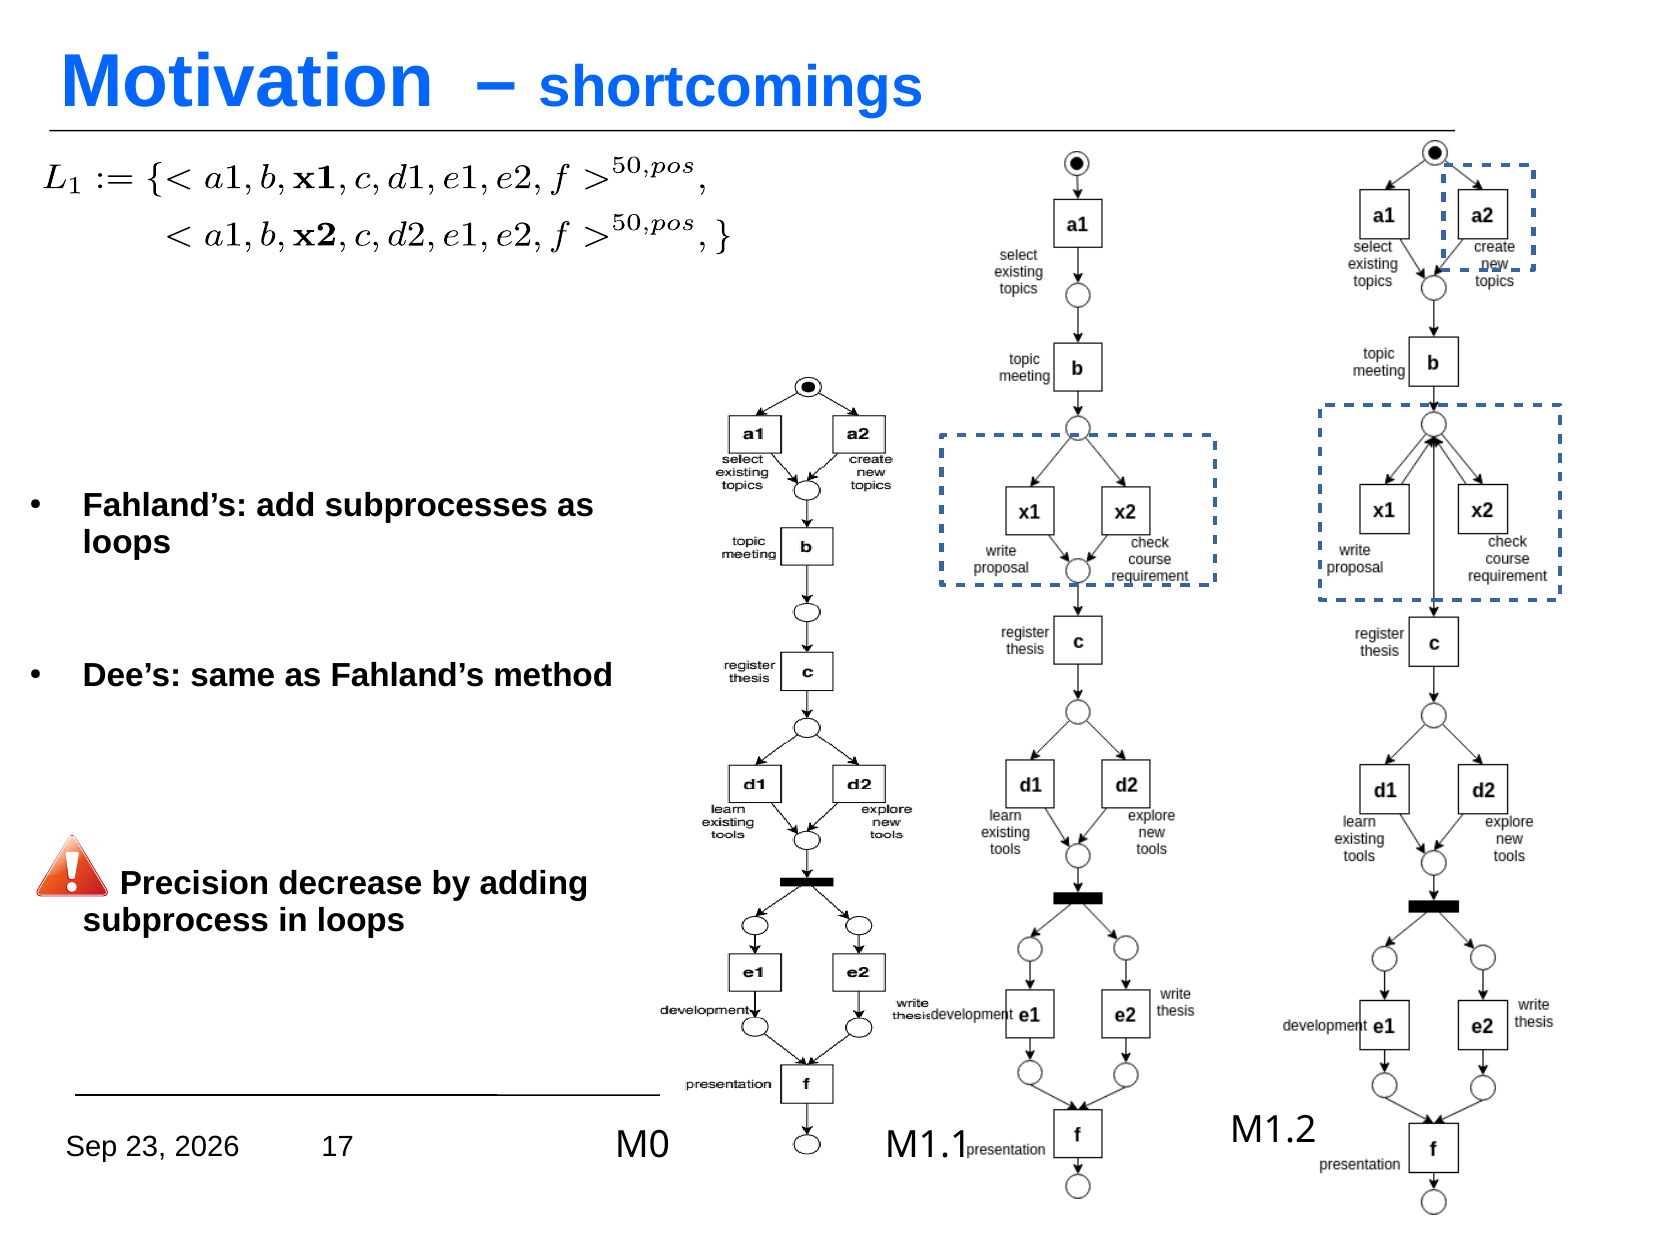

# Motivation – shortcomings
Fahland’s: add subprocesses as loops
Dee’s: same as Fahland’s method
 Precision decrease by adding subprocess in loops
M1.2
M0
M1.1